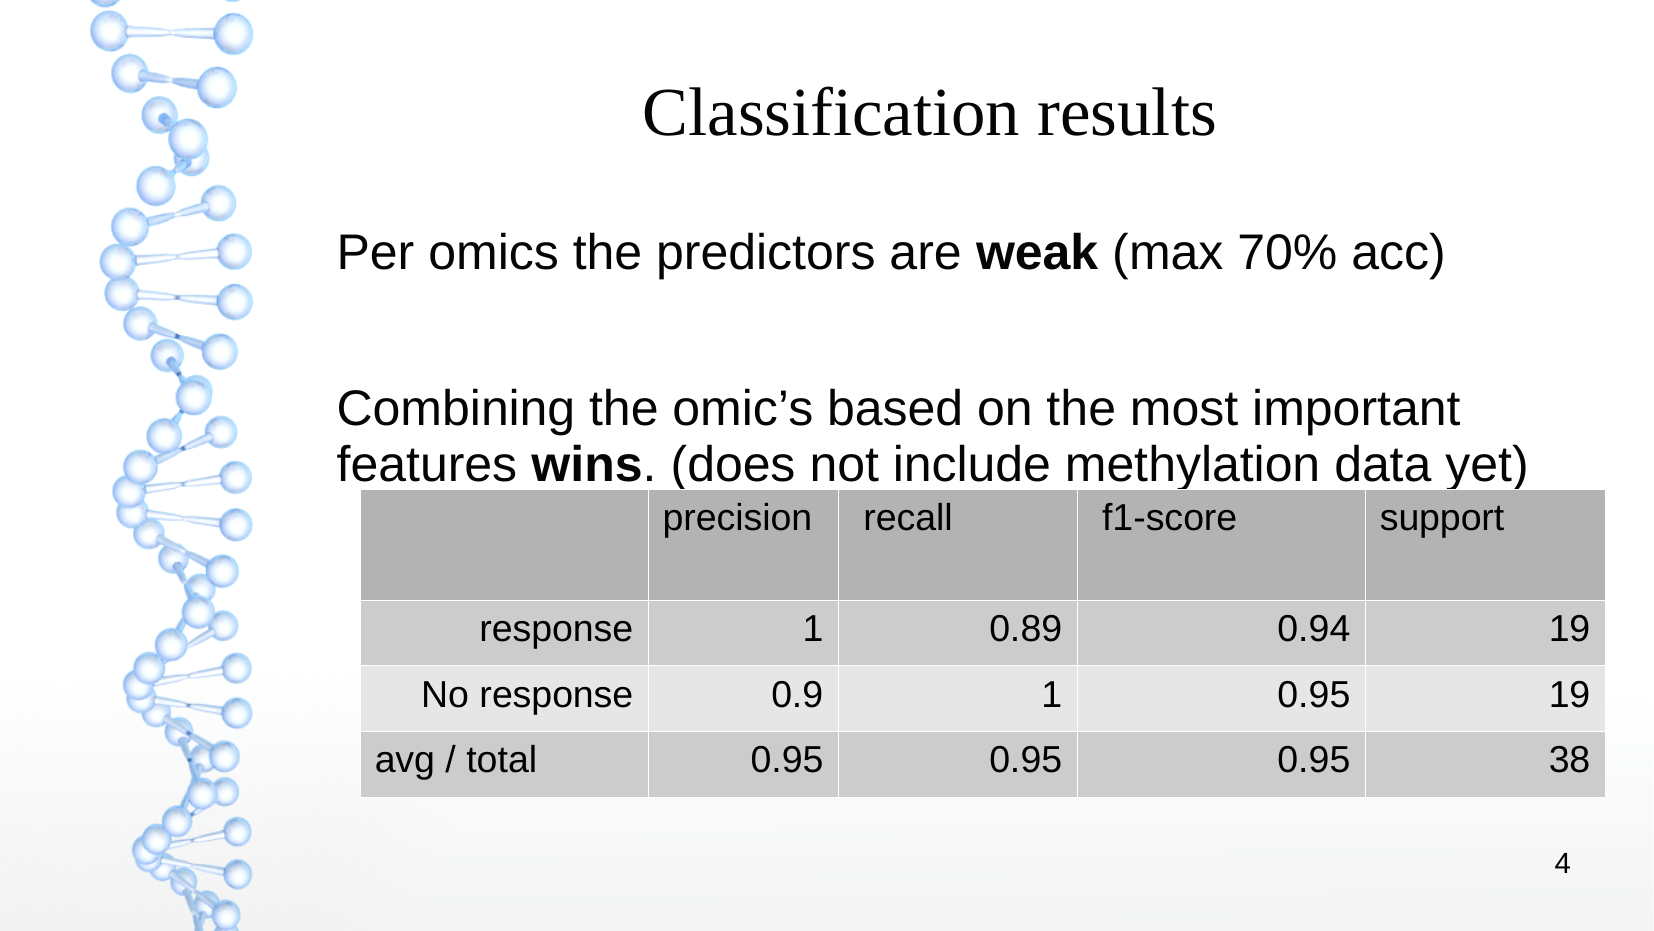

# Classification results
Per omics the predictors are weak (max 70% acc)
Combining the omic’s based on the most important features wins. (does not include methylation data yet)
| | precision | recall | f1-score | support |
| --- | --- | --- | --- | --- |
| response | 1 | 0.89 | 0.94 | 19 |
| No response | 0.9 | 1 | 0.95 | 19 |
| avg / total | 0.95 | 0.95 | 0.95 | 38 |
4